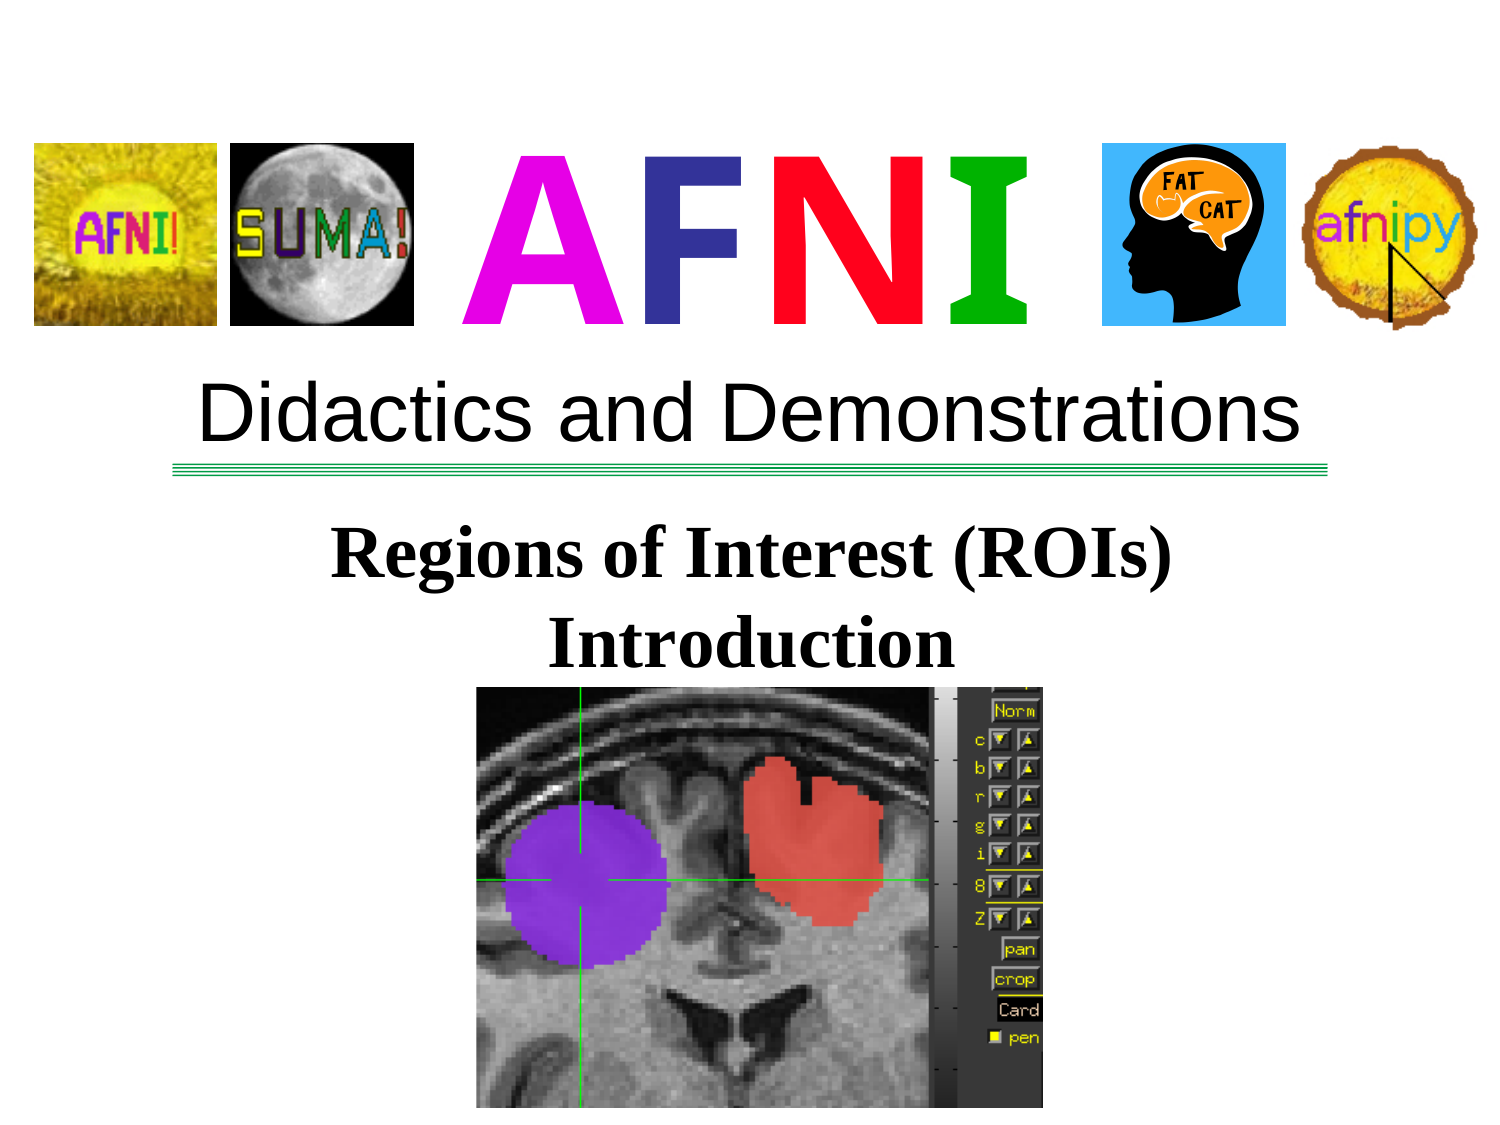

# AFNI
Didactics and Demonstrations
Regions of Interest (ROIs)
Introduction